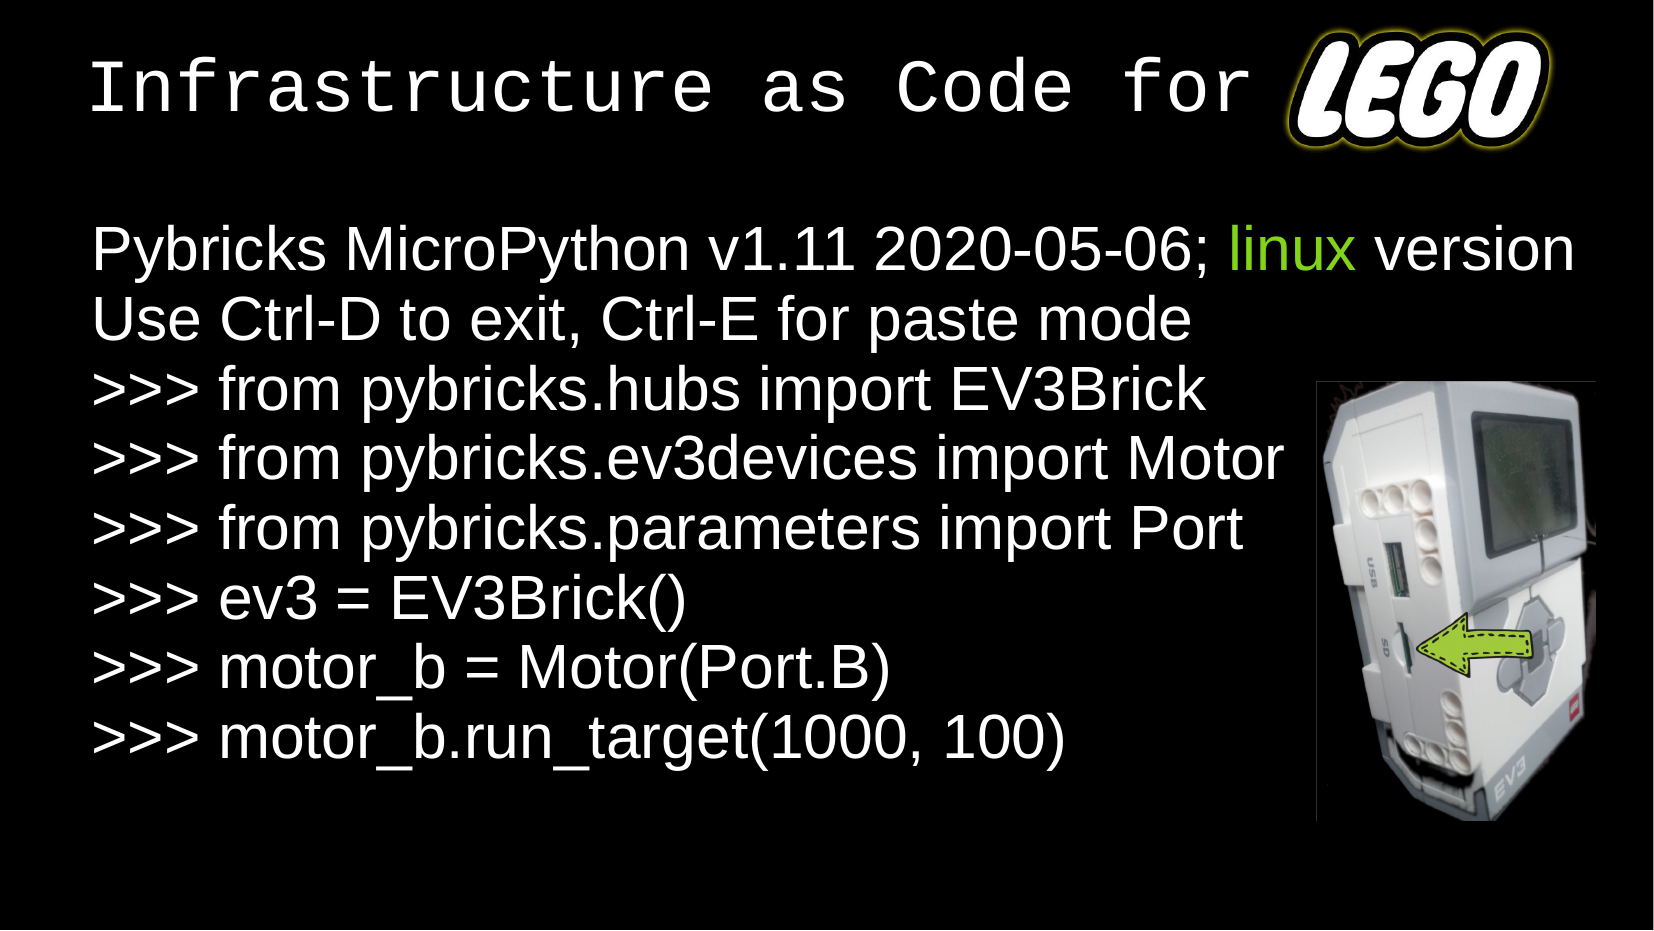

Infrastructure as Code for
Pybricks MicroPython v1.11 2020-05-06; linux version
Use Ctrl-D to exit, Ctrl-E for paste mode
>>> from pybricks.hubs import EV3Brick
>>> from pybricks.ev3devices import Motor
>>> from pybricks.parameters import Port
>>> ev3 = EV3Brick()
>>> motor_b = Motor(Port.B)
>>> motor_b.run_target(1000, 100)